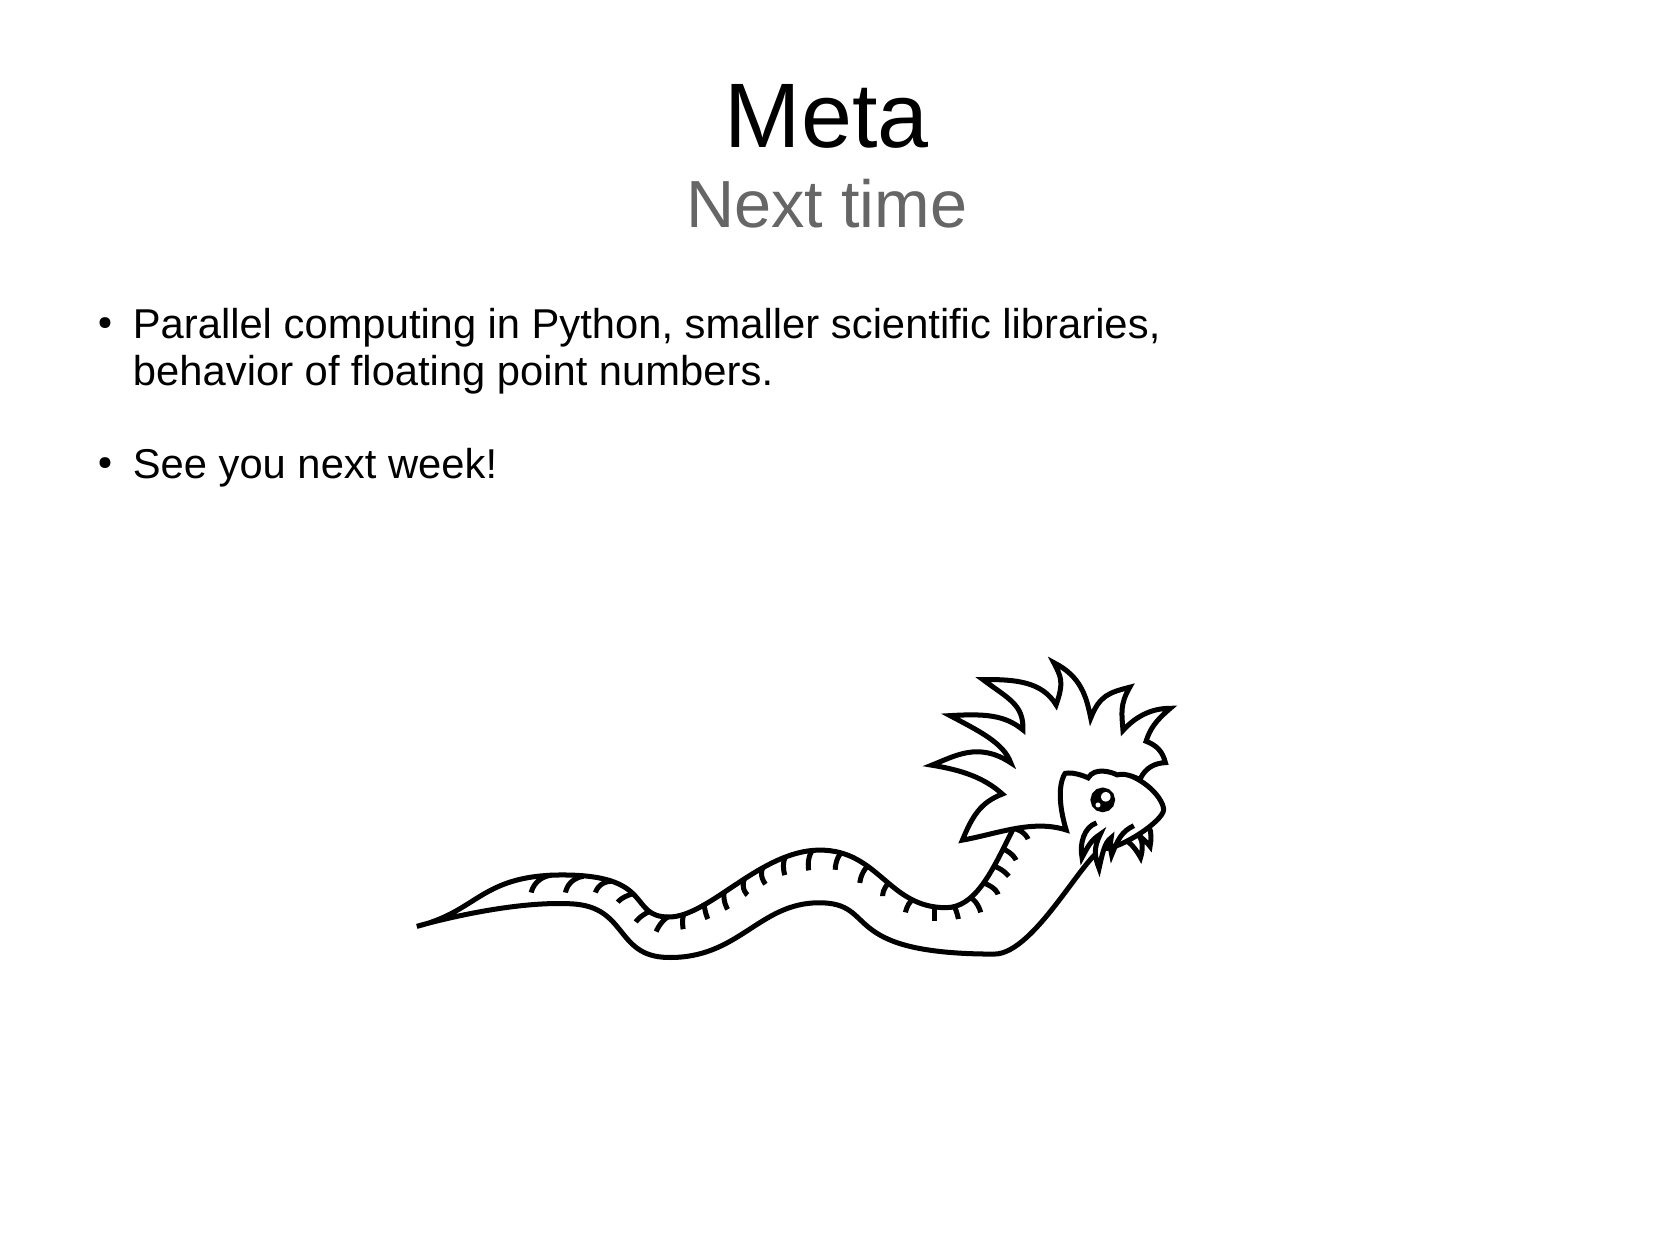

# Meta Next time
Parallel computing in Python, smaller scientific libraries,
behavior of floating point numbers.
See you next week!